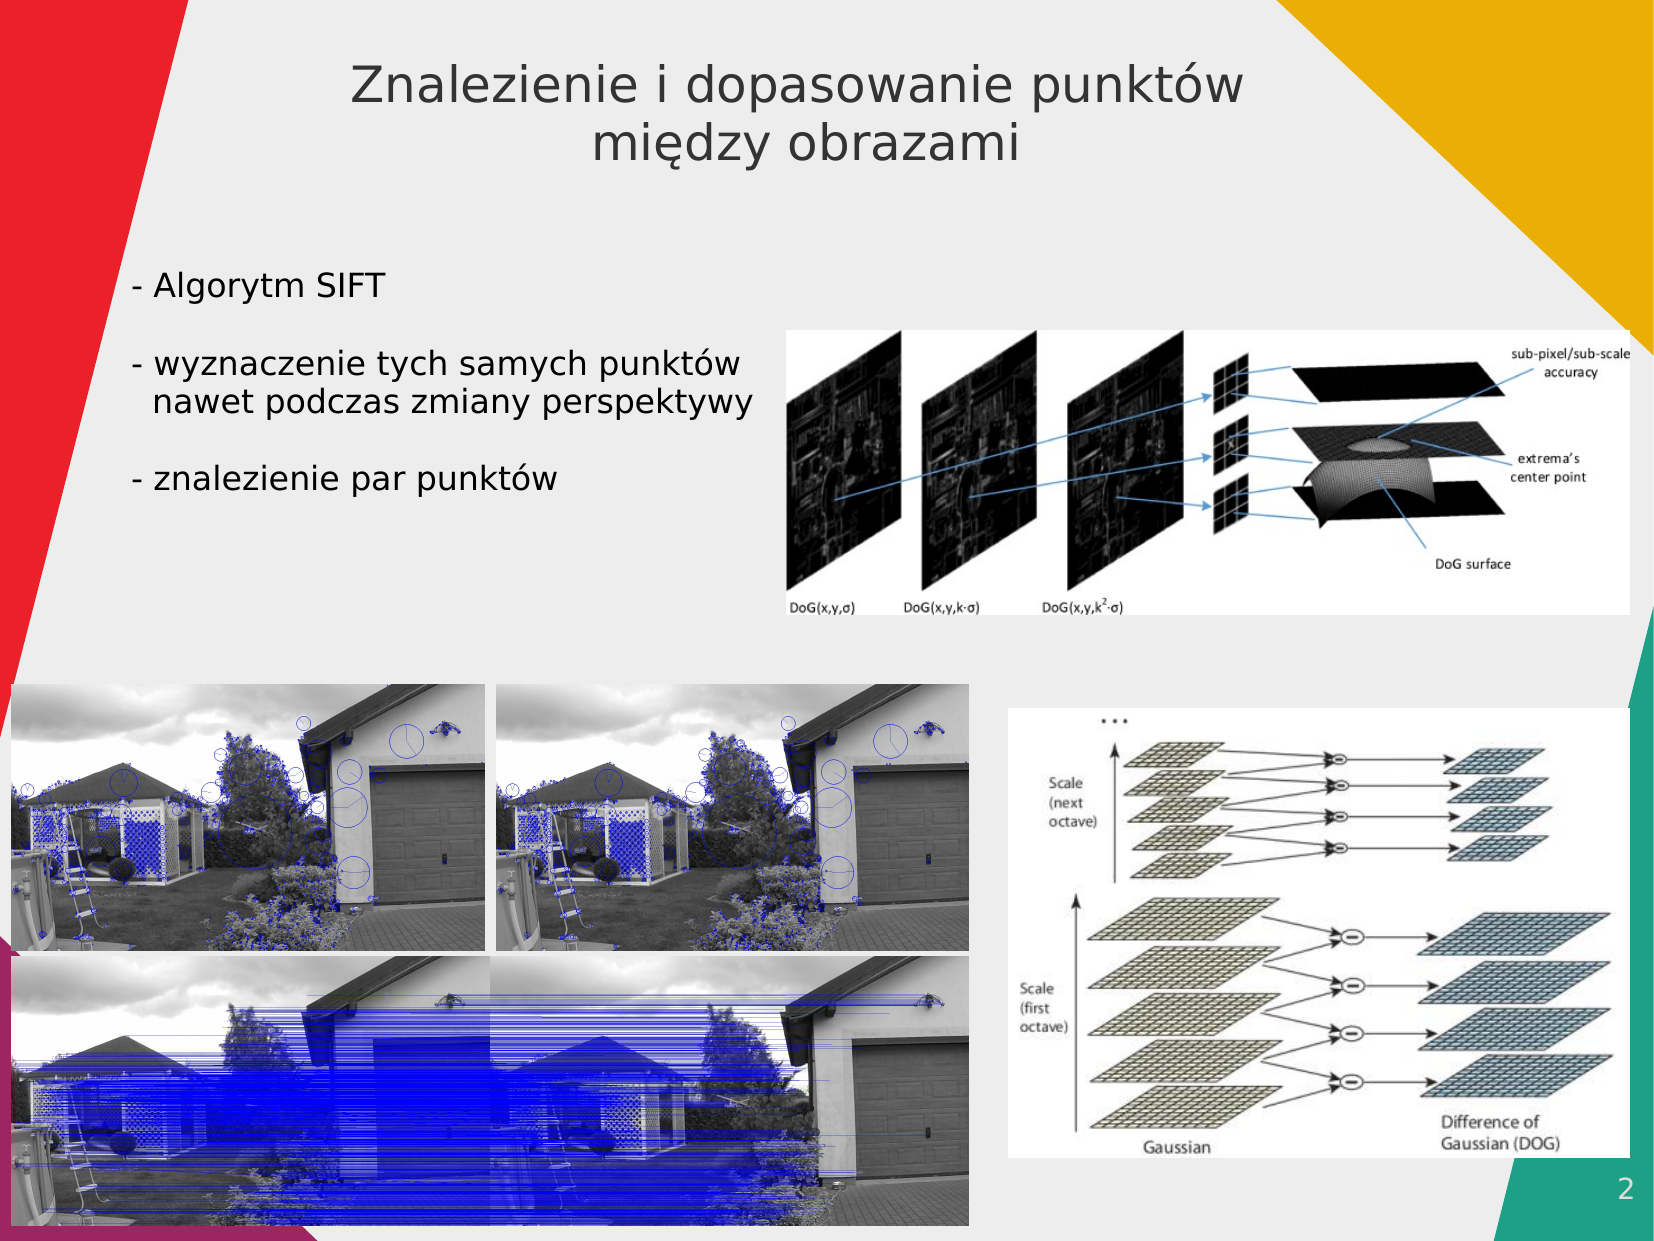

# Znalezienie i dopasowanie punktów między obrazami
- Algorytm SIFT
- wyznaczenie tych samych punktów
 nawet podczas zmiany perspektywy
- znalezienie par punktów
2